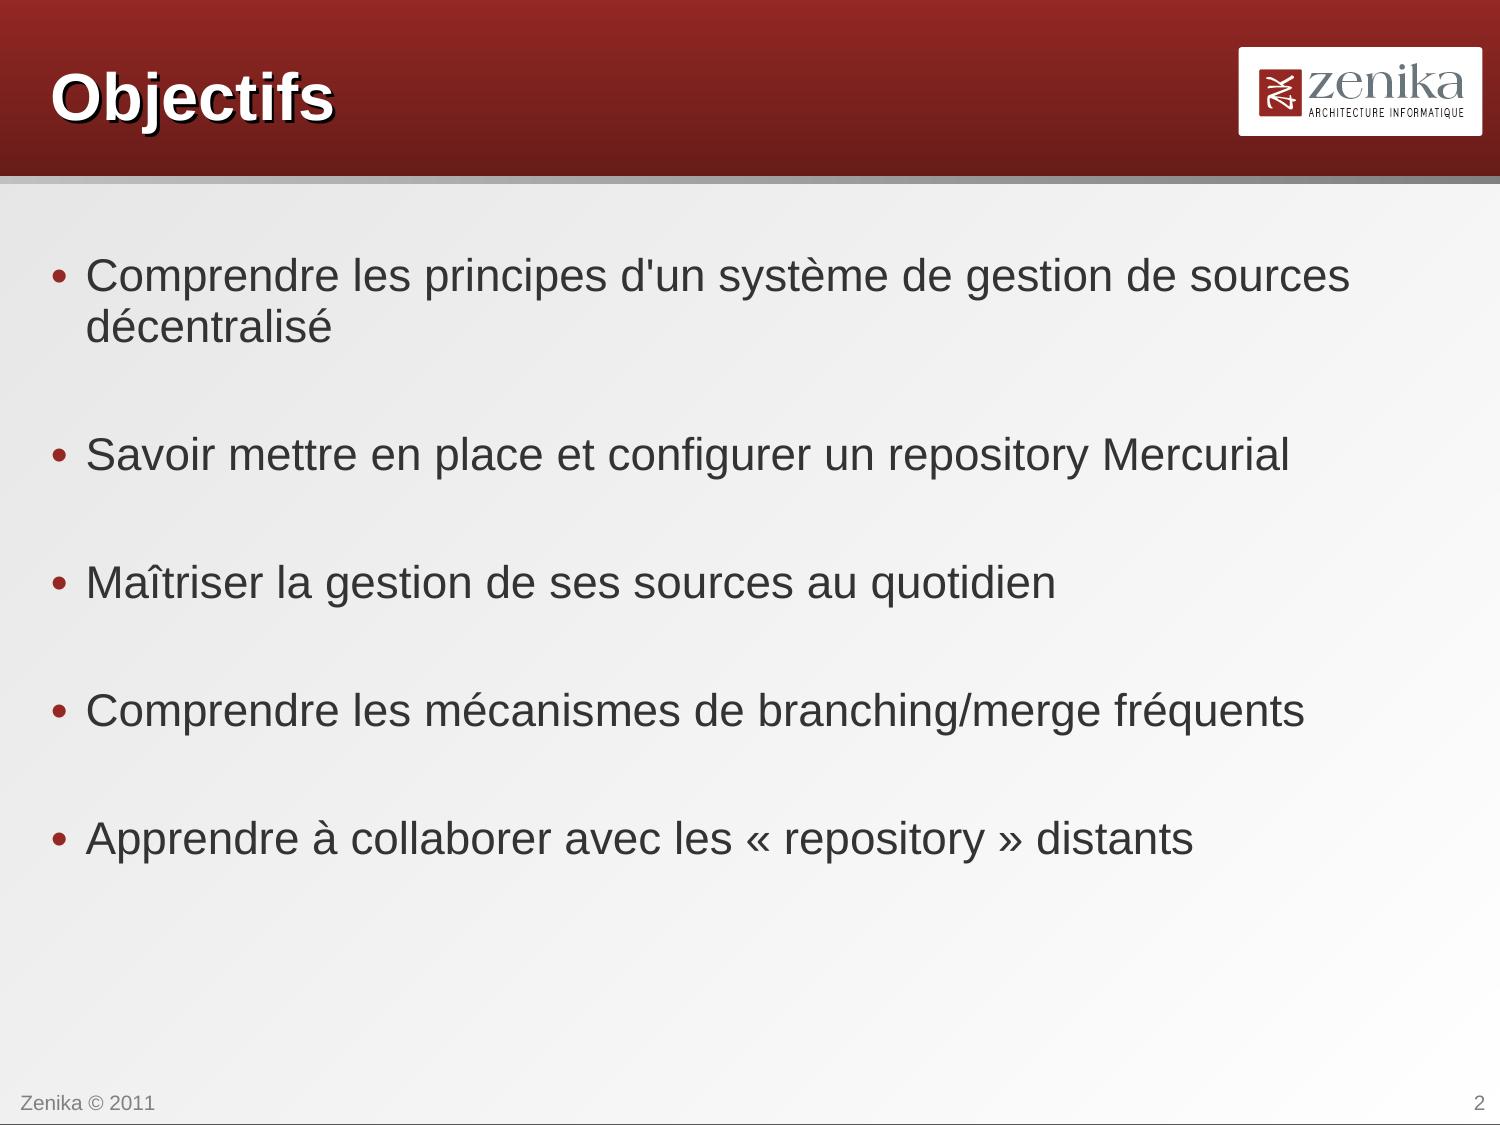

# Objectifs
Comprendre les principes d'un système de gestion de sources décentralisé
Savoir mettre en place et configurer un repository Mercurial
Maîtriser la gestion de ses sources au quotidien
Comprendre les mécanismes de branching/merge fréquents
Apprendre à collaborer avec les « repository » distants